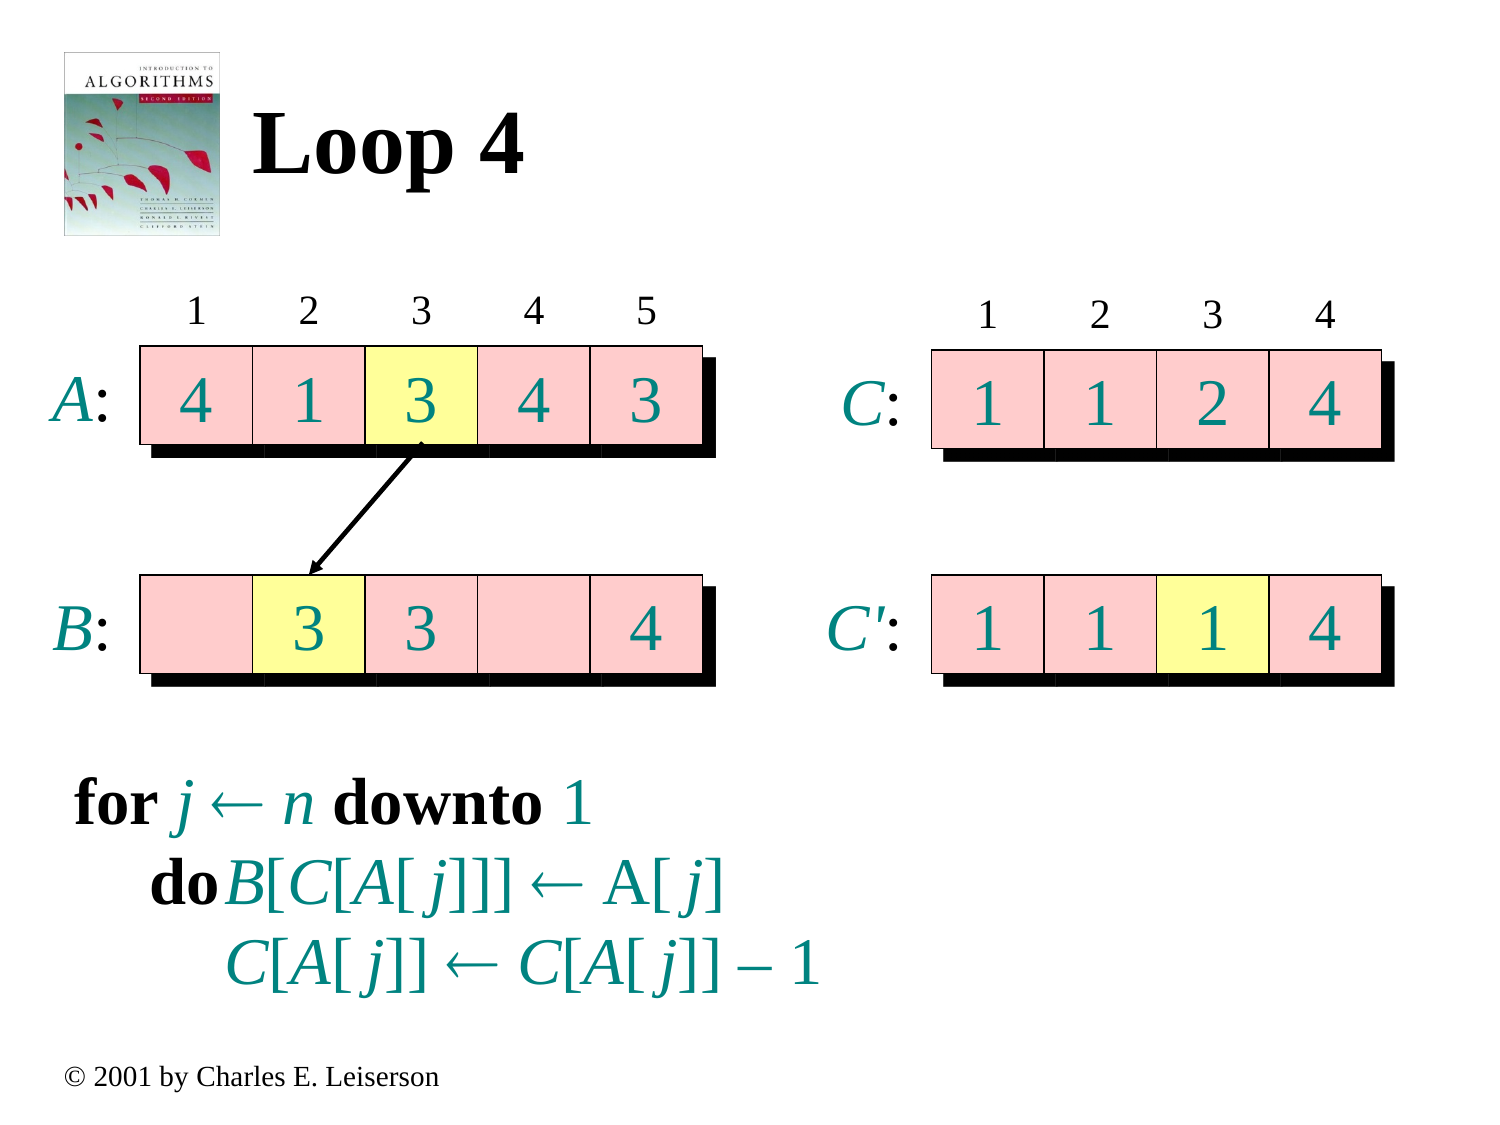

# Loop 4
1
2
3
4
5
1
2
3
4
4
1
3
4
3
A:
1
1
2
4
C:
3
3
4
1
1
1
4
B:
C':
for j  n downto 1
do	B[C[A[ j]]]  A[ j]
	C[A[ j]]  C[A[ j]] – 1